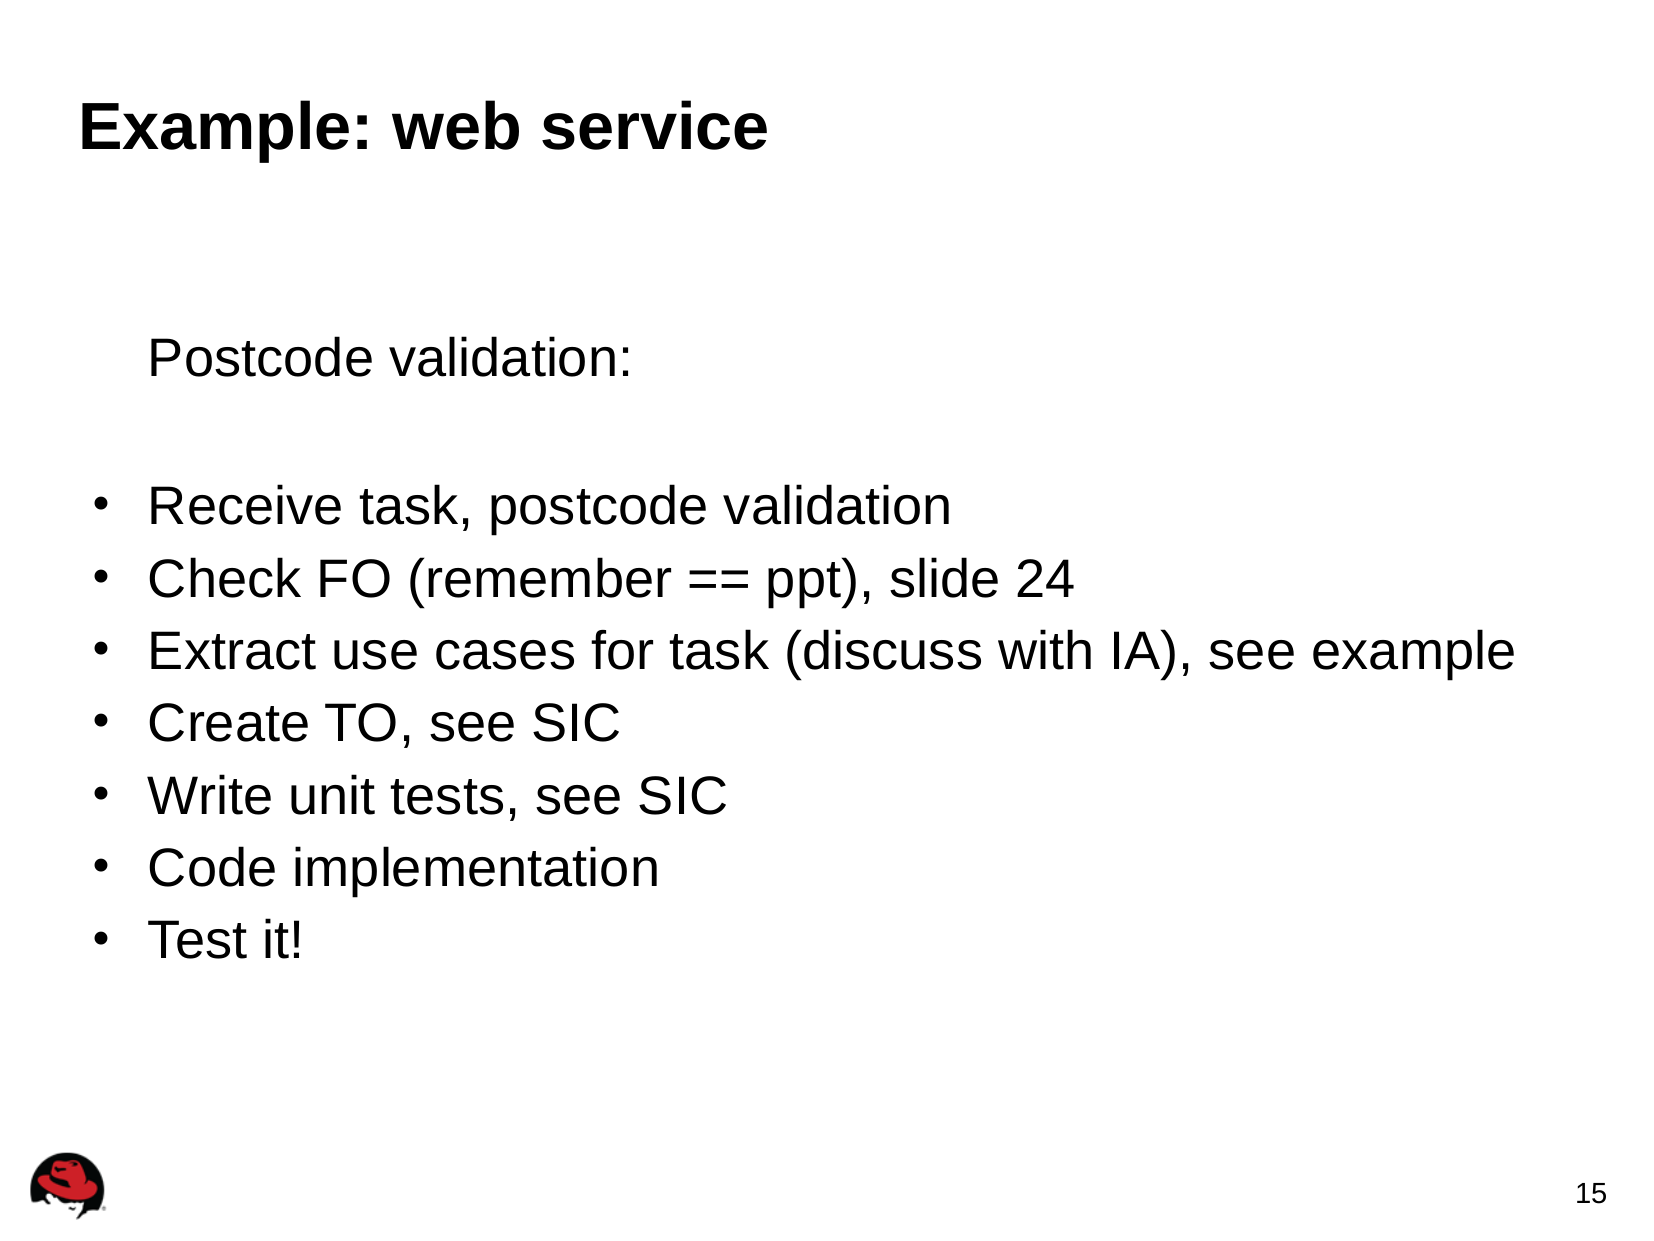

# Example: web service
Postcode validation:
Receive task, postcode validation
Check FO (remember == ppt), slide 24
Extract use cases for task (discuss with IA), see example
Create TO, see SIC
Write unit tests, see SIC
Code implementation
Test it!